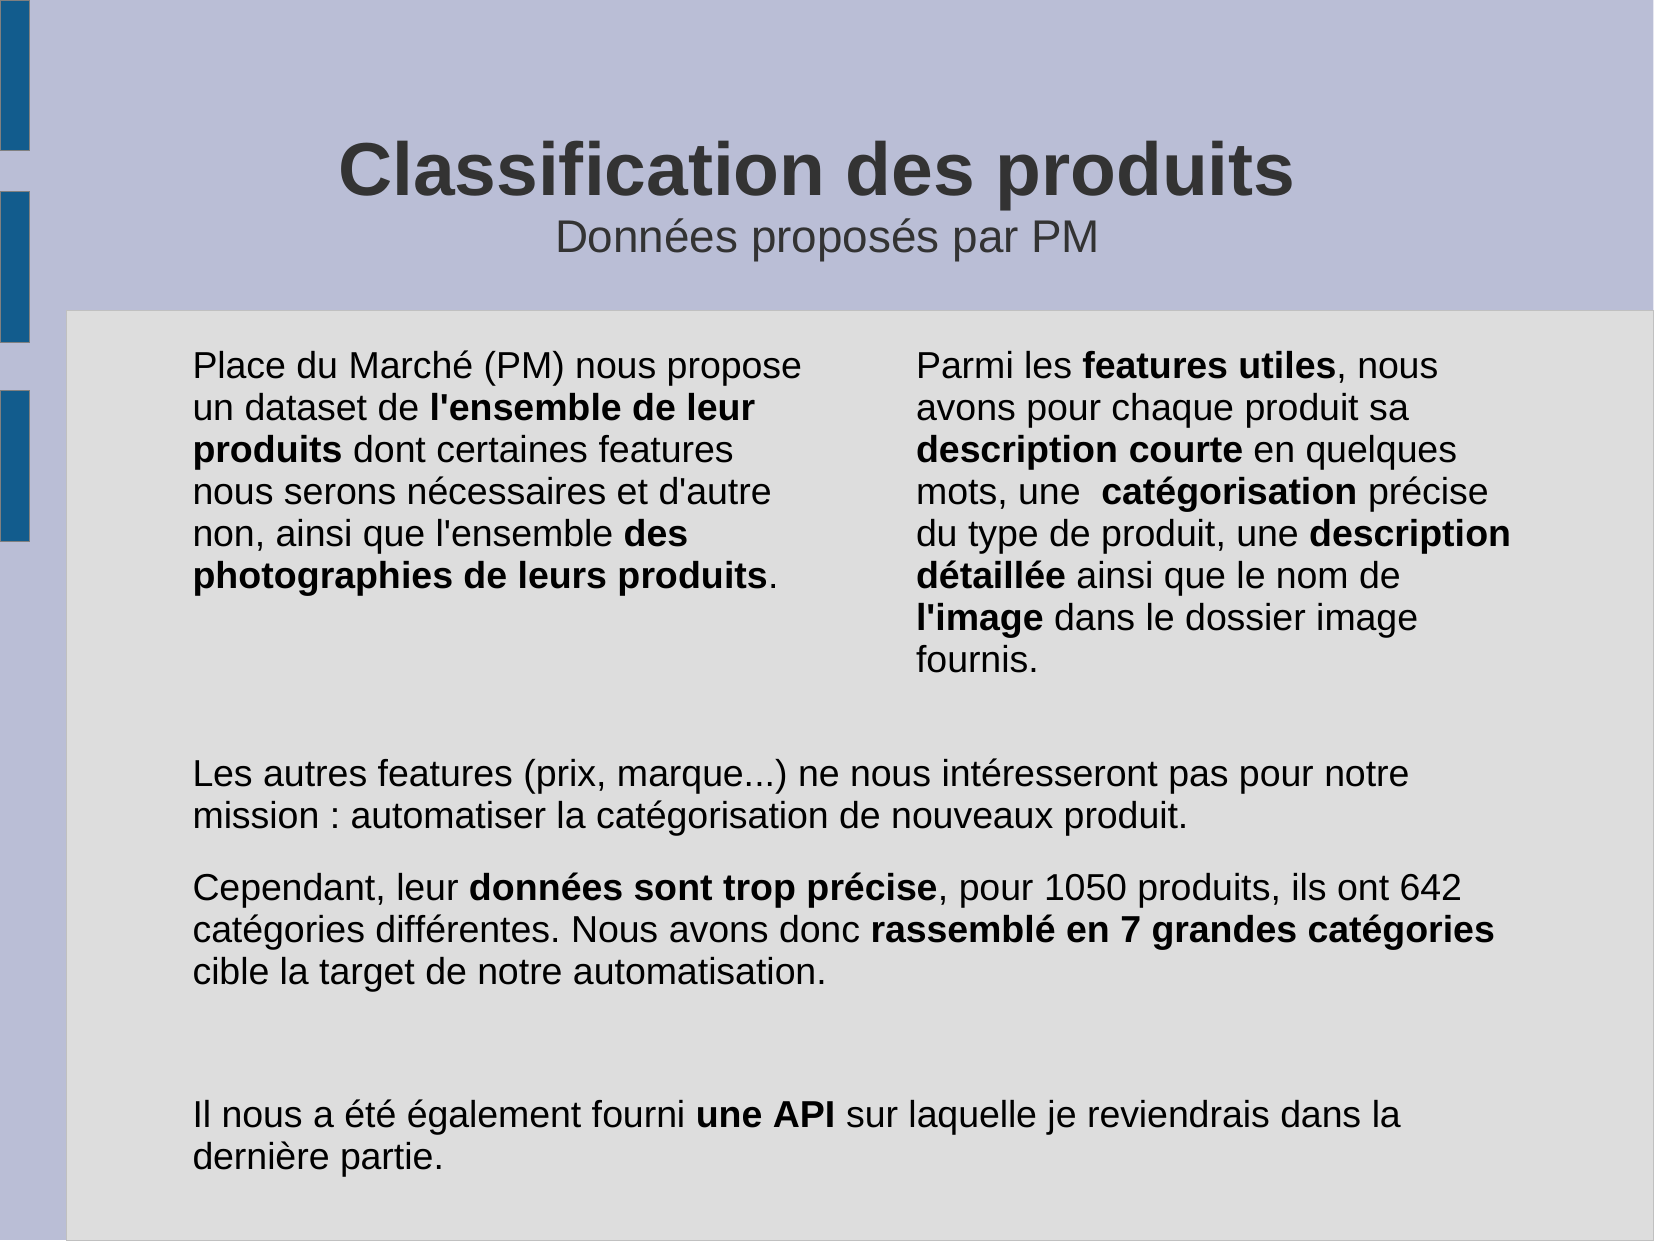

# Classification des produits Données proposés par PM
Place du Marché (PM) nous propose un dataset de l'ensemble de leur produits dont certaines features nous serons nécessaires et d'autre non, ainsi que l'ensemble des photographies de leurs produits.
Parmi les features utiles, nous avons pour chaque produit sa description courte en quelques mots, une catégorisation précise du type de produit, une description détaillée ainsi que le nom de l'image dans le dossier image fournis.
Les autres features (prix, marque...) ne nous intéresseront pas pour notre mission : automatiser la catégorisation de nouveaux produit.
Cependant, leur données sont trop précise, pour 1050 produits, ils ont 642 catégories différentes. Nous avons donc rassemblé en 7 grandes catégories cible la target de notre automatisation.
Il nous a été également fourni une API sur laquelle je reviendrais dans la dernière partie.